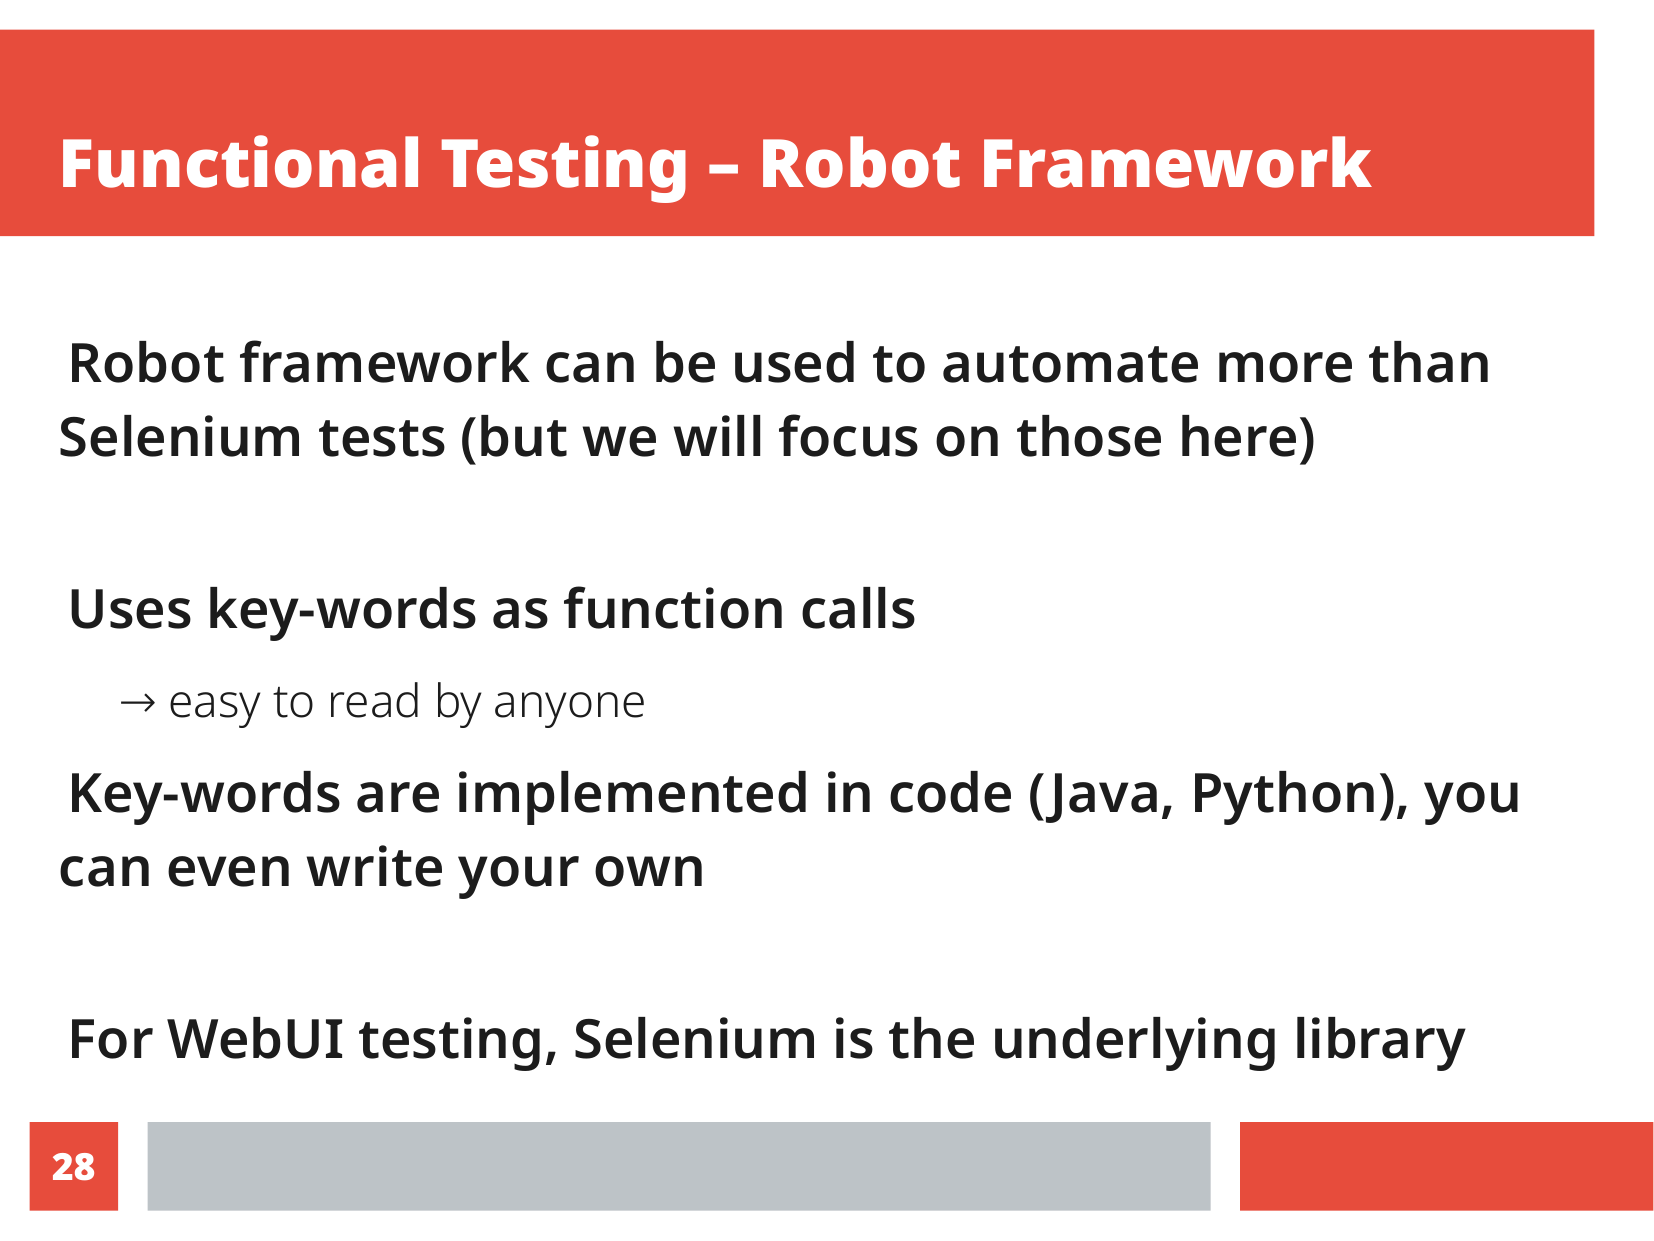

# Functional Testing – Robot Framework
Robot framework can be used to automate more than Selenium tests (but we will focus on those here)
Uses key-words as function calls
→ easy to read by anyone
Key-words are implemented in code (Java, Python), you can even write your own
For WebUI testing, Selenium is the underlying library
28